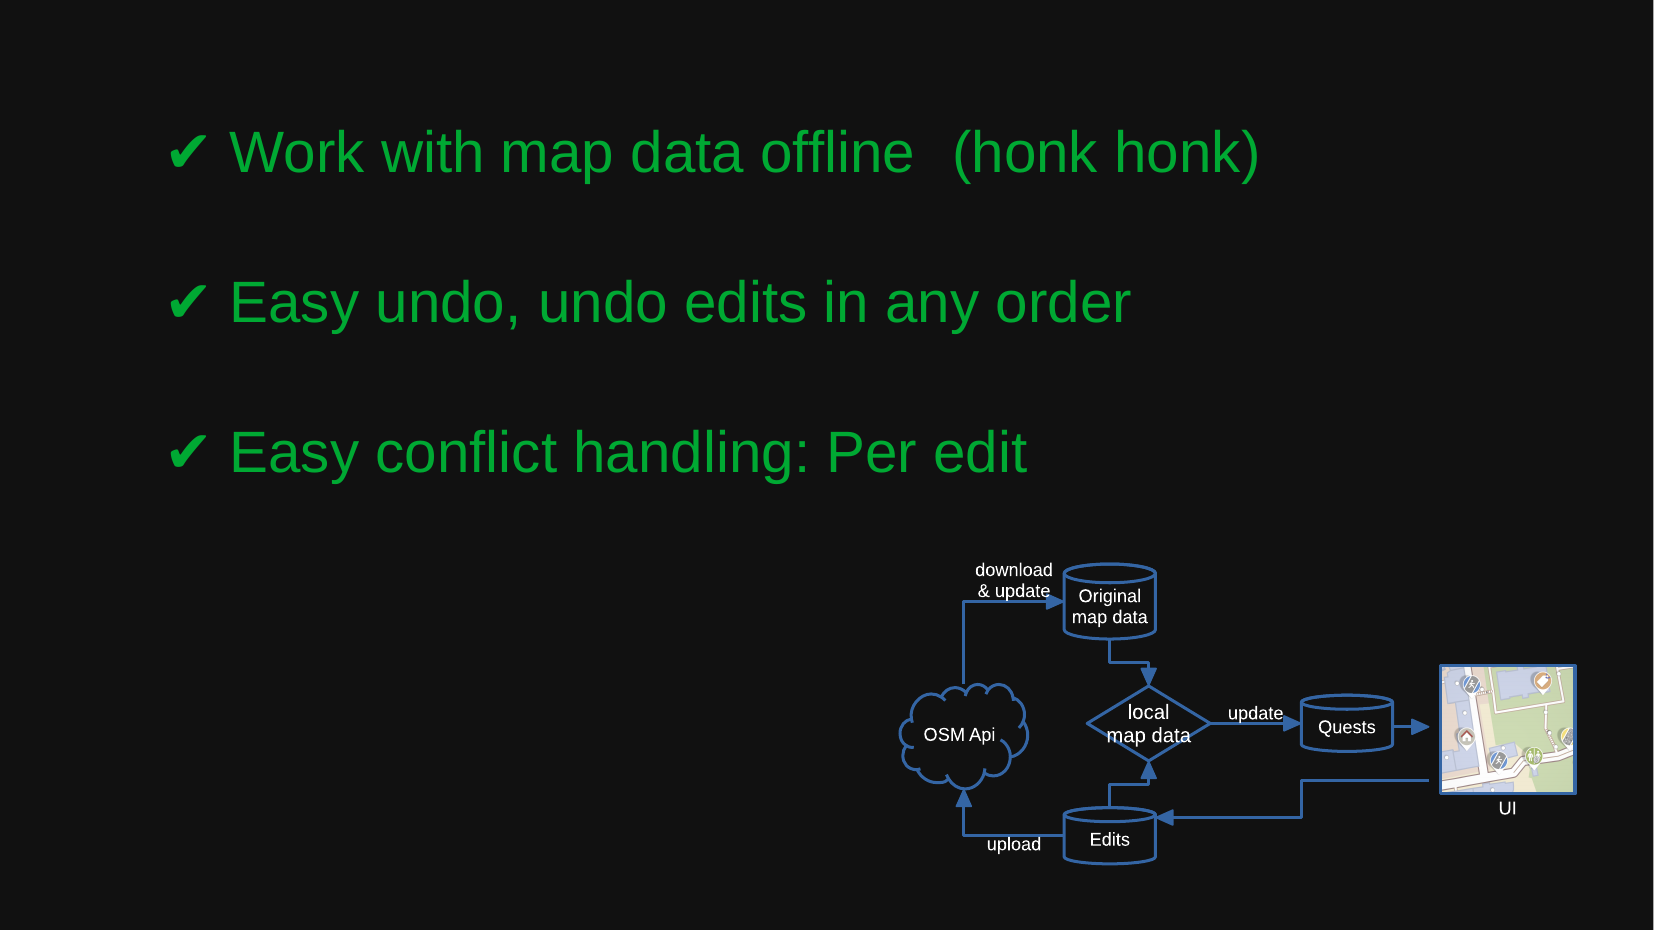

✔ Work with map data offline
(honk honk)
✔ Easy undo, undo edits in any order
✔ Easy conflict handling: Per edit